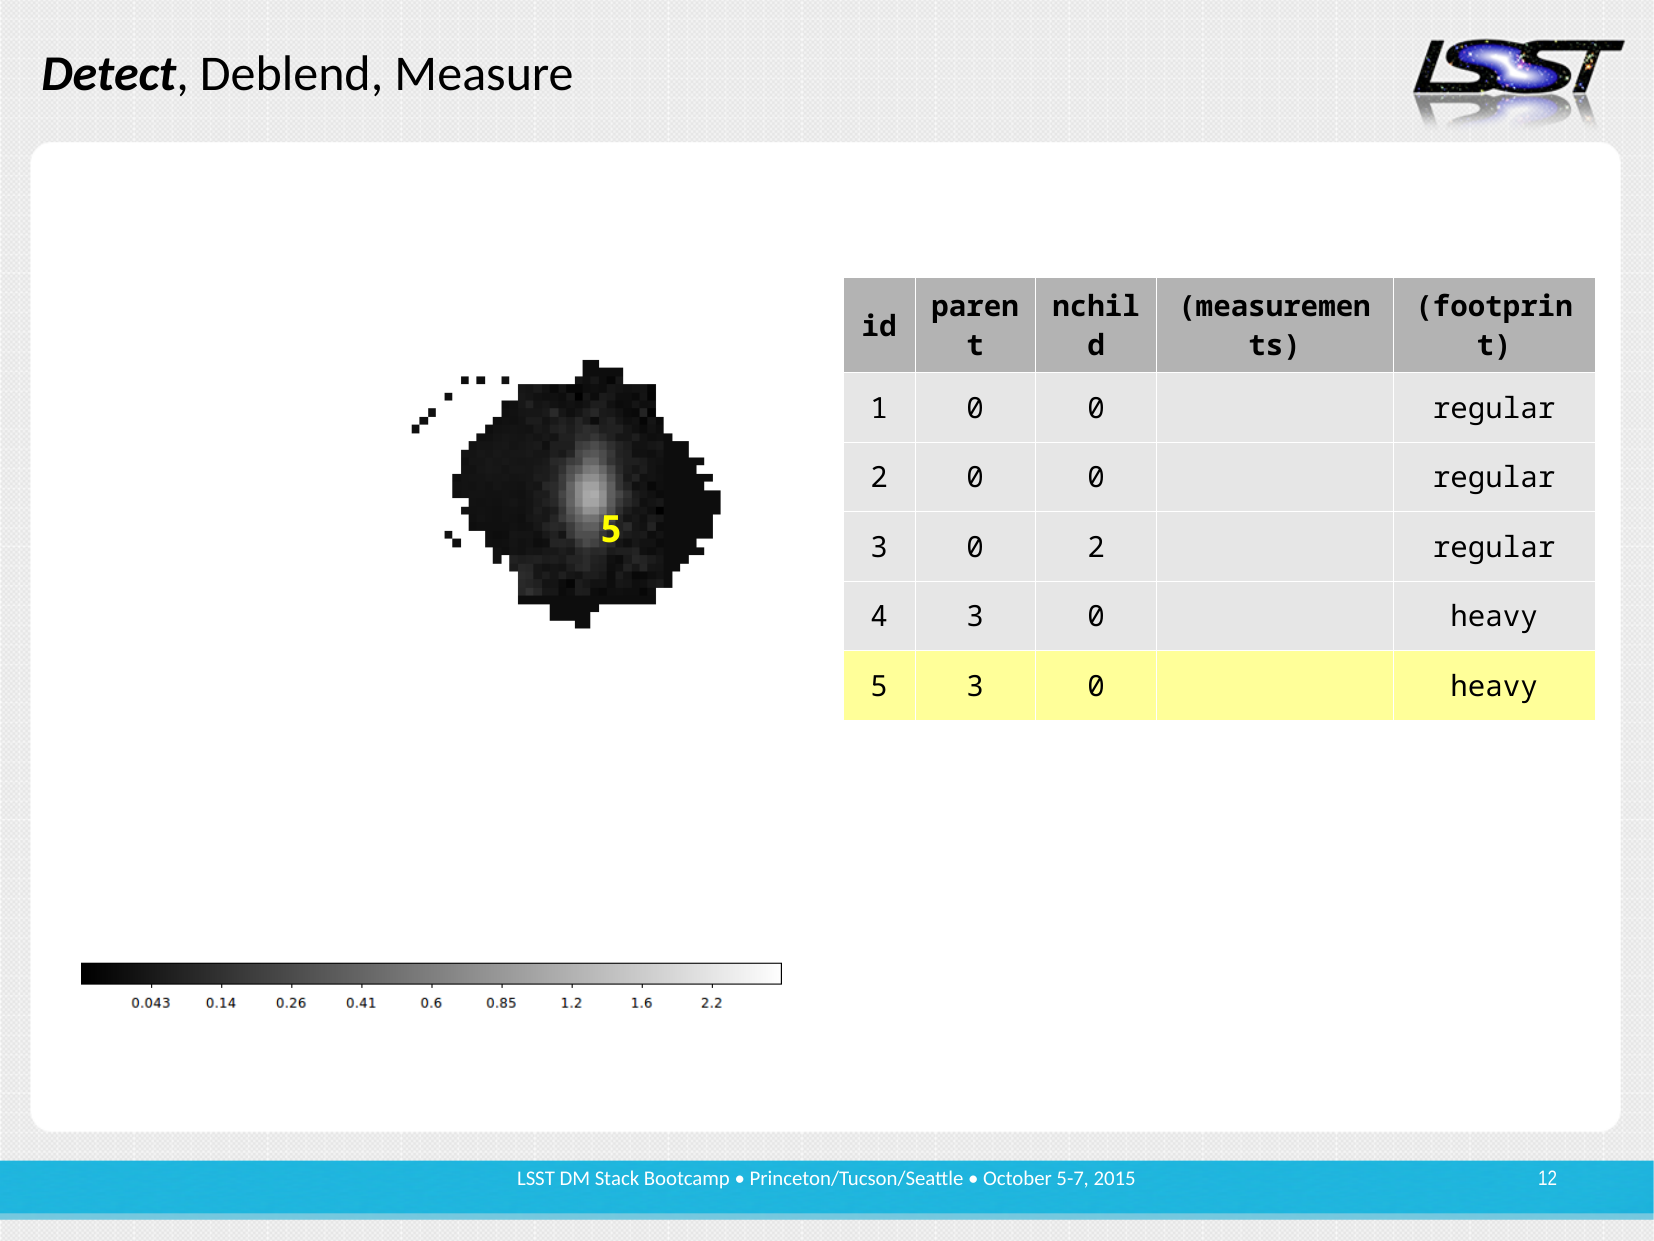

# Detect, Deblend, Measure
| id | parent | nchild | (measurements) | (footprint) |
| --- | --- | --- | --- | --- |
| 1 | 0 | 0 | | regular |
| 2 | 0 | 0 | | regular |
| 3 | 0 | 2 | | regular |
| 4 | 3 | 0 | | heavy |
| 5 | 3 | 0 | | heavy |
5